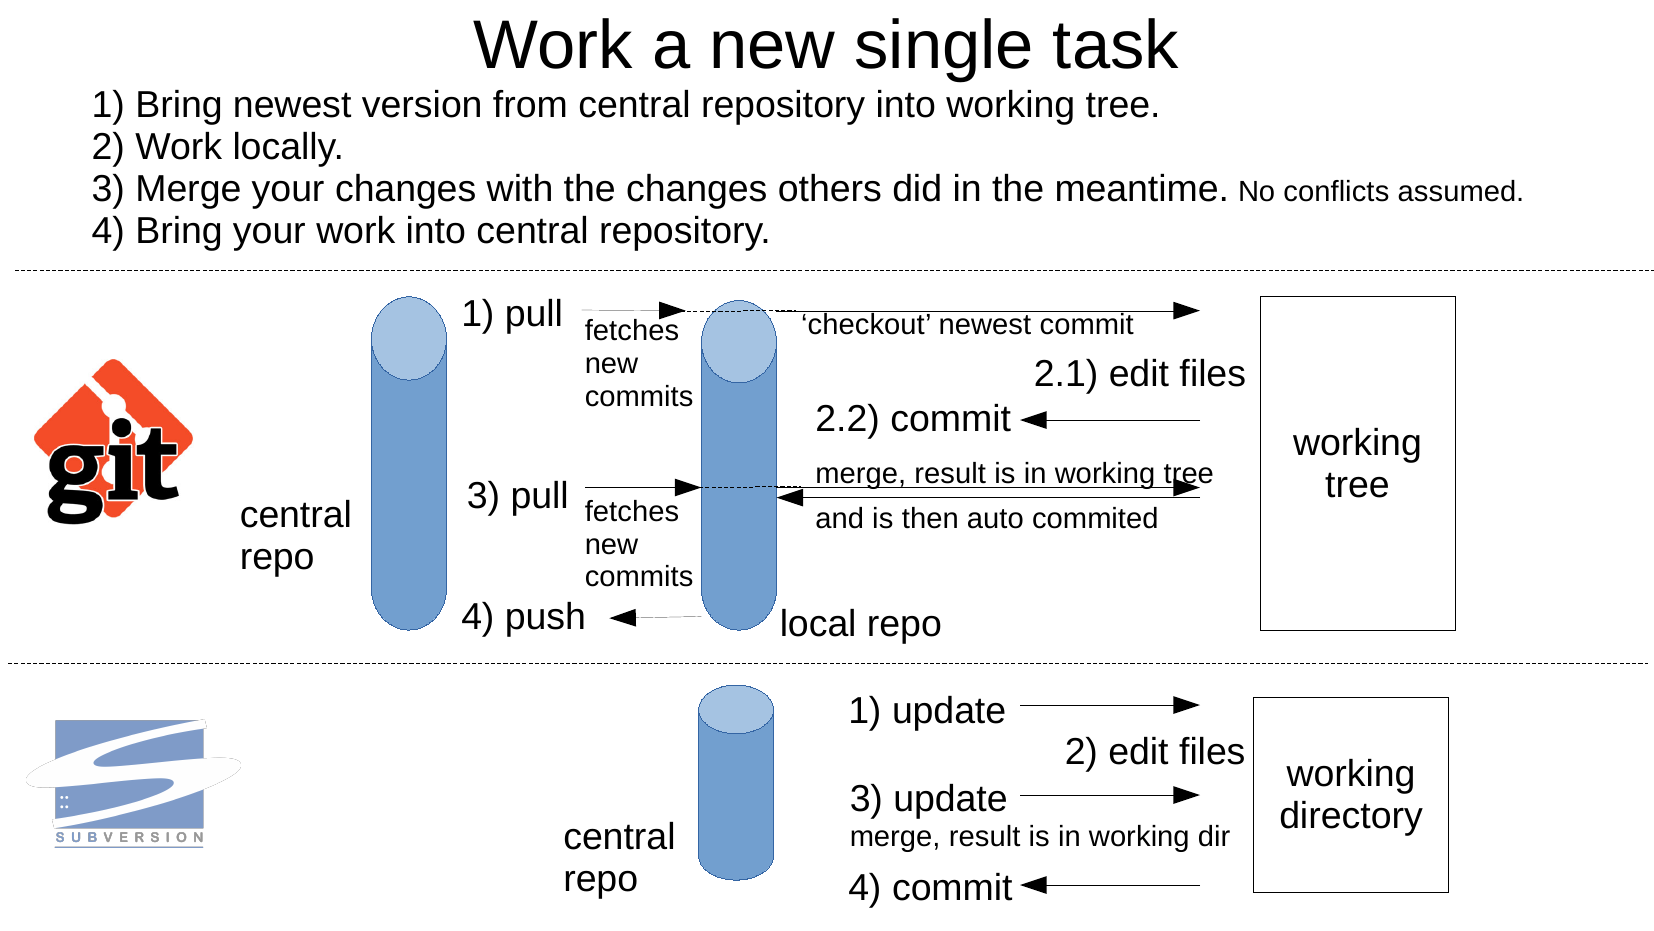

# Work a new single task
1) Bring newest version from central repository into working tree.
2) Work locally.
3) Merge your changes with the changes others did in the meantime. No conflicts assumed.
4) Bring your work into central repository.
1) pull
working
tree
‘checkout’ newest commit
fetches
new
commits
2.1) edit files
2.2) commit
merge, result is in working tree
3) pull
central
repo
fetches
new
commits
and is then auto commited
4) push
local repo
1) update
working
directory
2) edit files
3) update
merge, result is in working dir
central
repo
4) commit